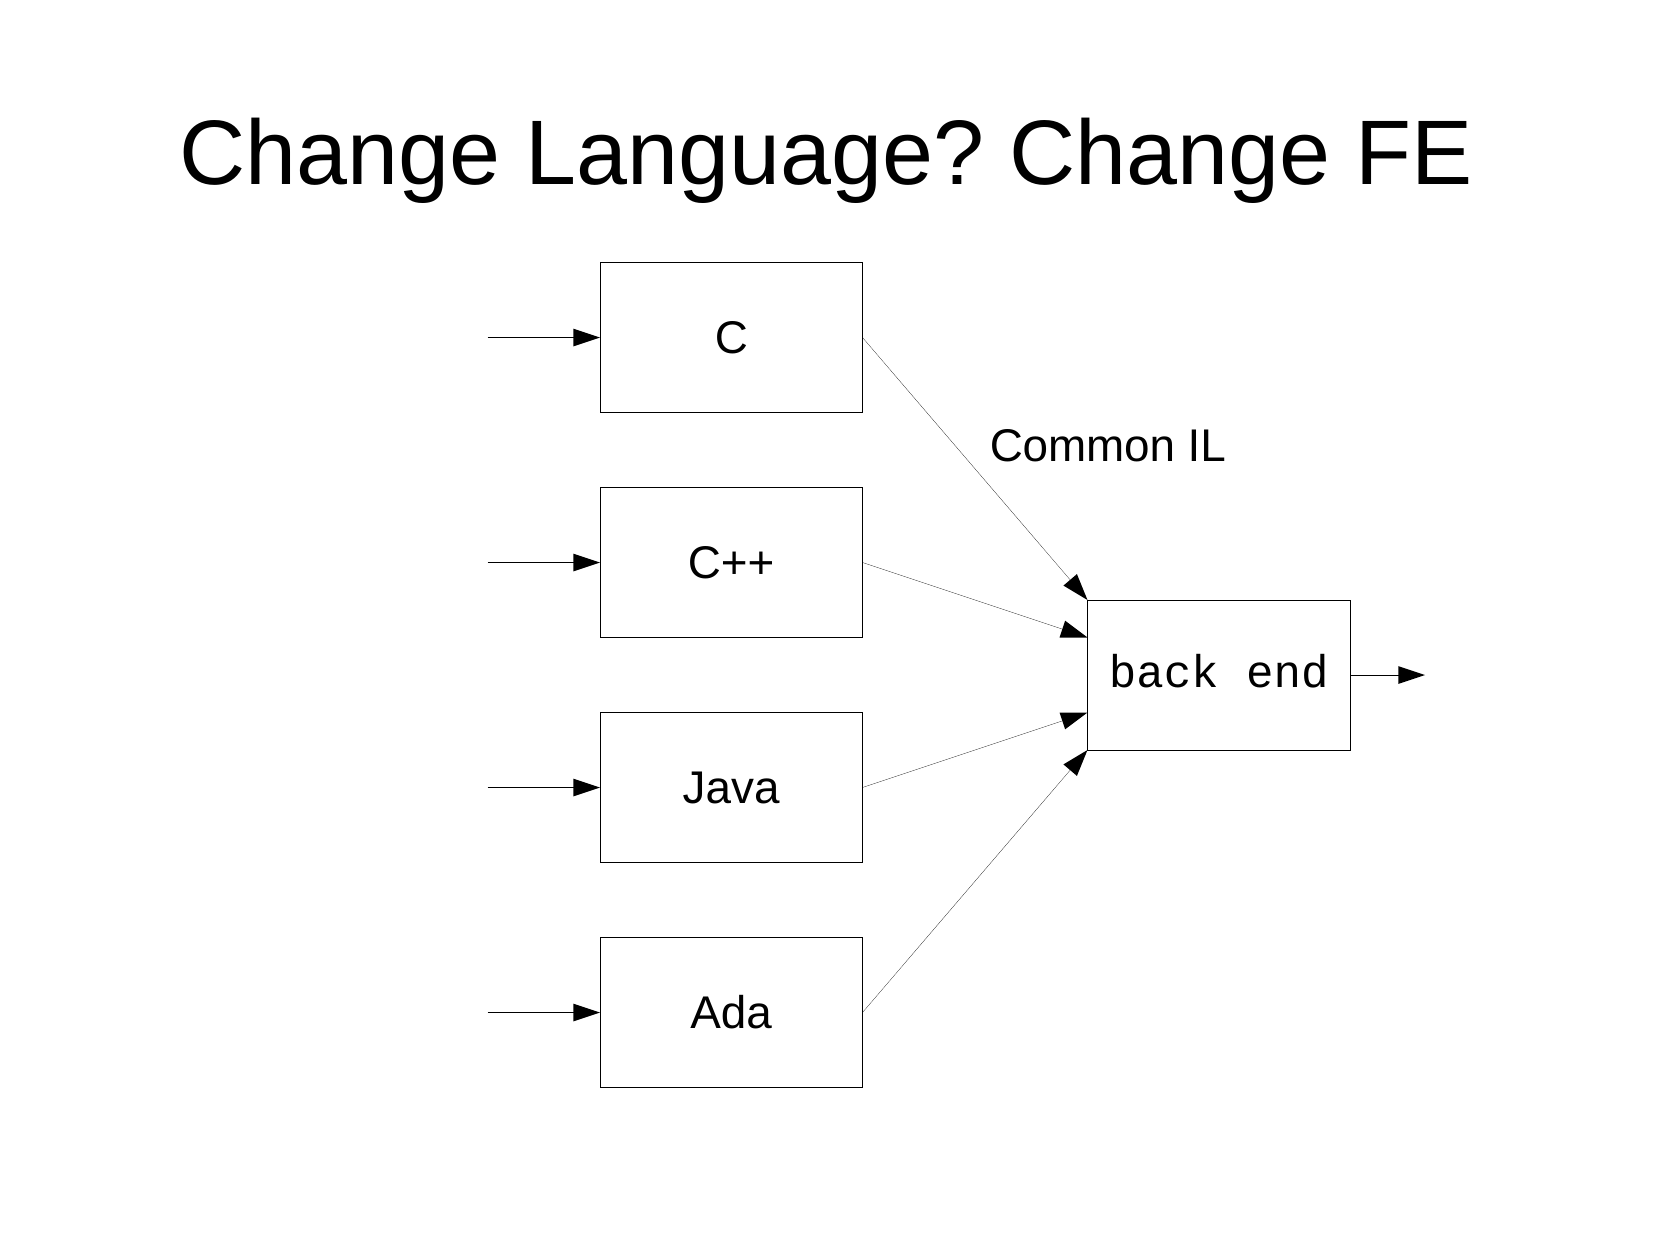

# Change Language? Change FE
C
Common IL
C++
back end
Java
Ada